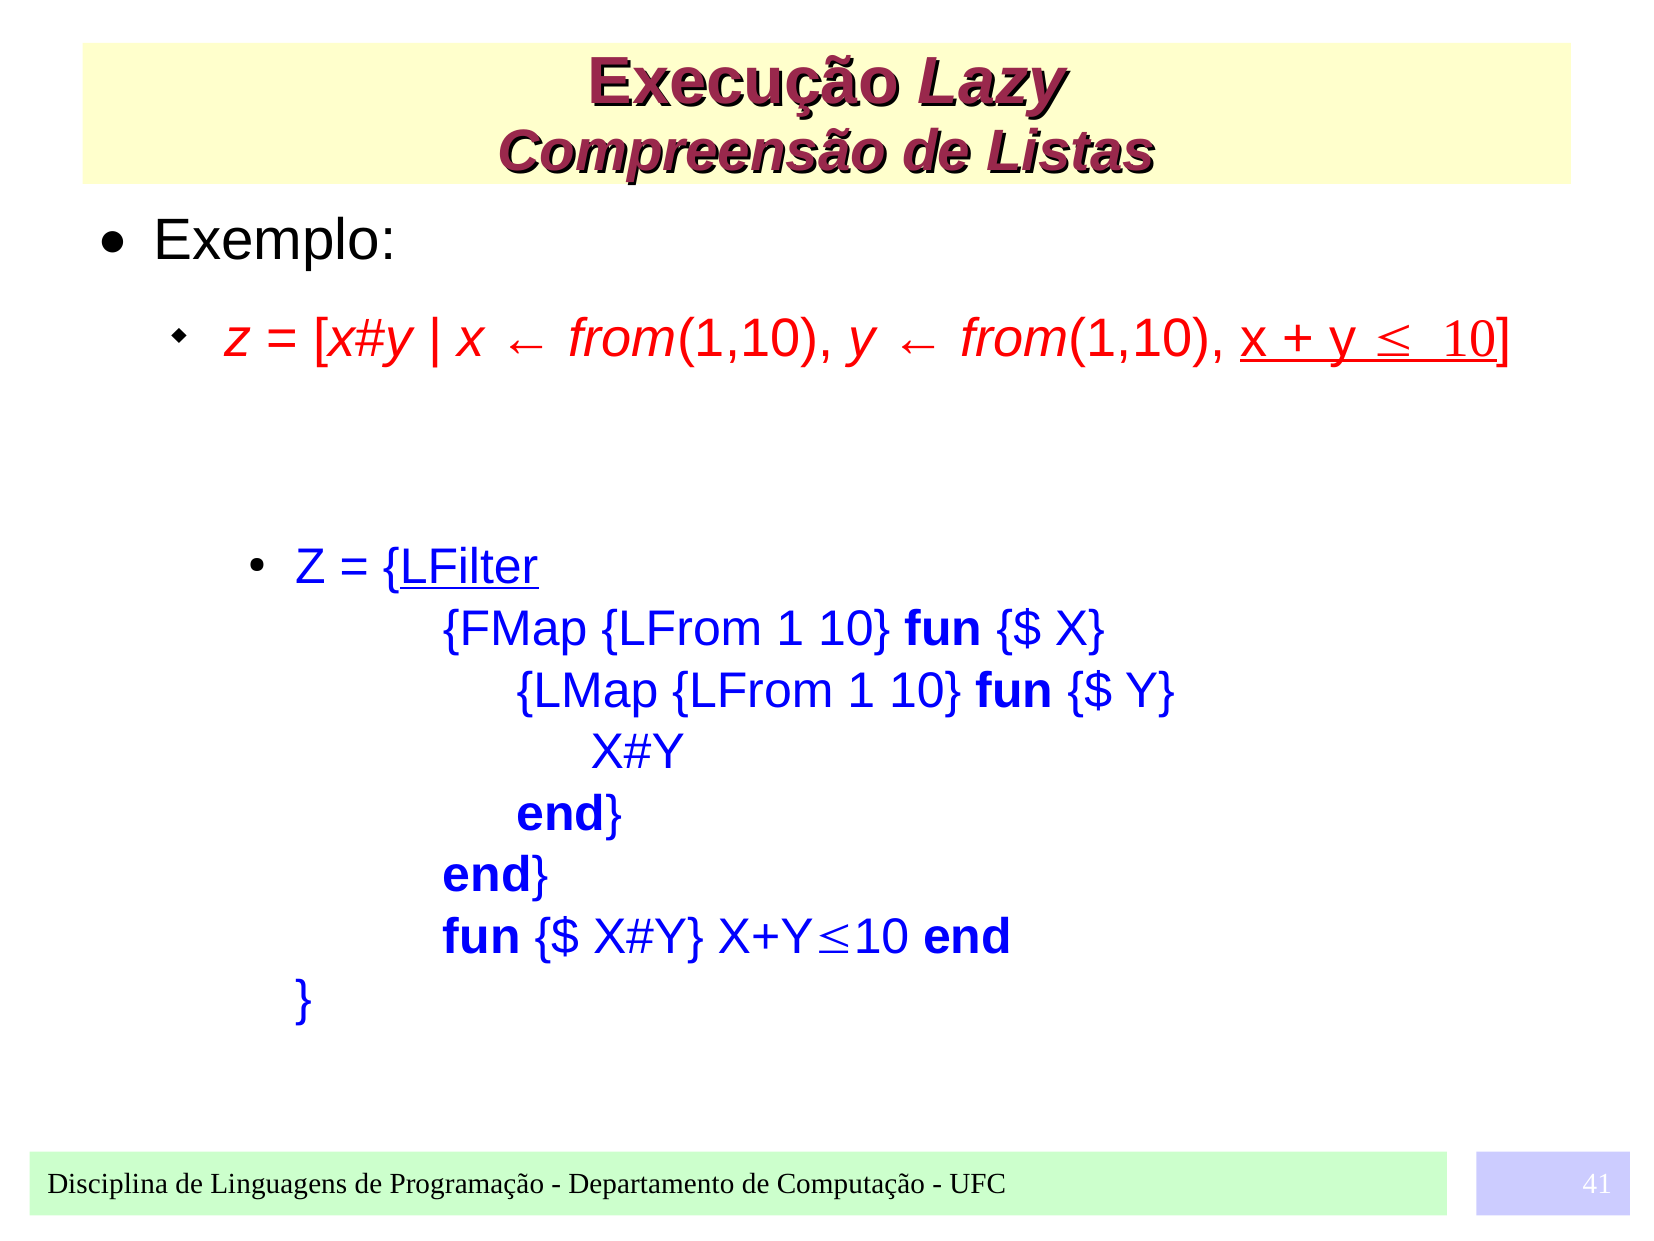

# Execução Lazy Compreensão de Listas
Exemplo:
z = [x#y | x ← from(1,10), y ← from(1,10), x + y  10]
Z = {LFilter
		{FMap {LFrom 1 10} fun {$ X}
			{LMap {LFrom 1 10} fun {$ Y}
				X#Y
			end}
		end}
		fun {$ X#Y} X+Y10 end
}
Disciplina de Linguagens de Programação - Departamento de Computação - UFC
41